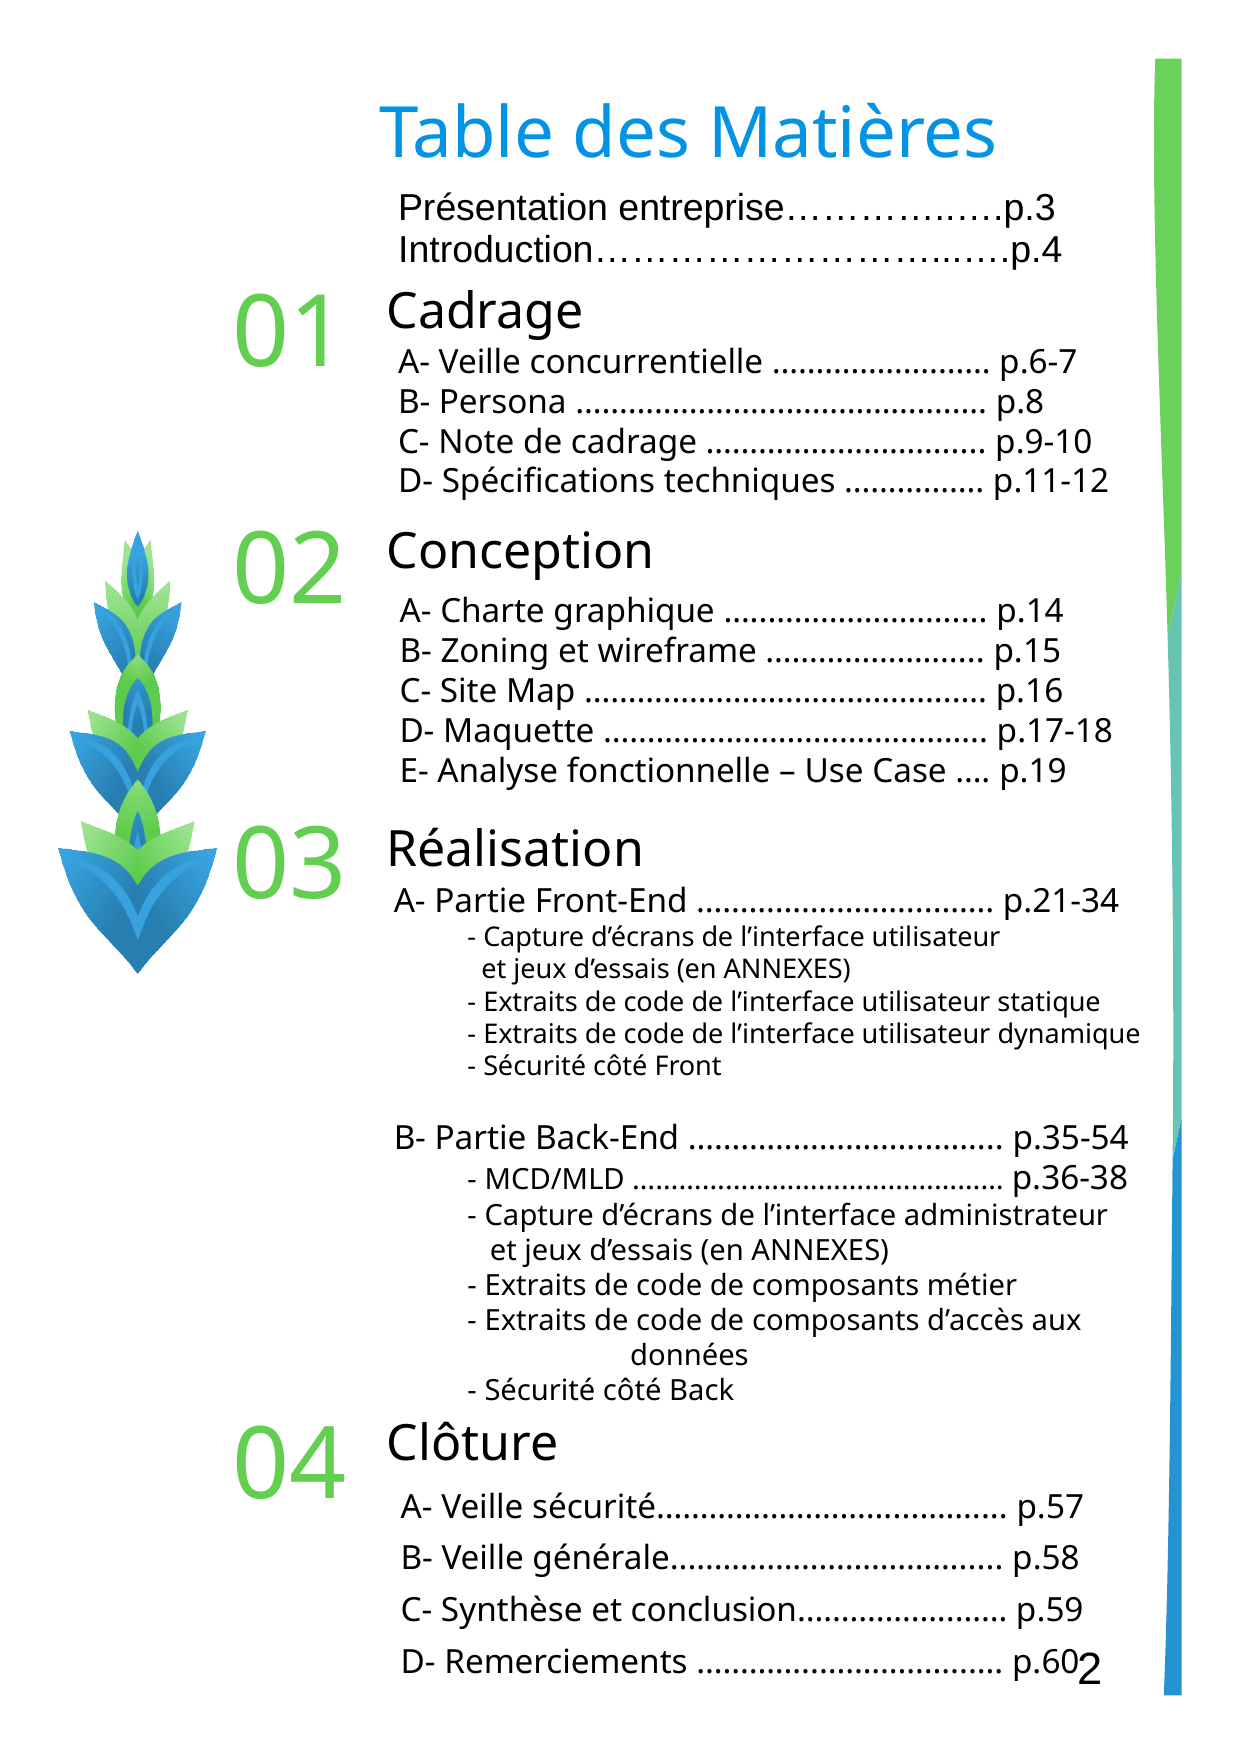

Table des Matières
Présentation entreprise…………..….p.3
Introduction………………………...….p.4
01
Cadrage
A- Veille concurrentielle ……………….…… p.6-7
B- Persona …………………...……………….…. p.8
C- Note de cadrage ………………………..... p.9-10
D- Spécifications techniques ……………. p.11-12
02
Conception
A- Charte graphique …..….……………...... p.14
B- Zoning et wireframe ………………….... p.15
C- Site Map …………………………………...…. p.16
D- Maquette …………………………………….. p.17-18
E- Analyse fonctionnelle – Use Case …. p.19
03
Réalisation
A- Partie Front-End ……………………...……. p.21-34
	- Capture d’écrans de l’interface utilisateur
	 et jeux d’essais (en ANNEXES)
	- Extraits de code de l’interface utilisateur statique
	- Extraits de code de l’interface utilisateur dynamique
	- Sécurité côté Front
B- Partie Back-End ……………………...……... p.35-54
	- MCD/MLD …………...…………………………… p.36-38
	- Capture d’écrans de l’interface administrateur
	 et jeux d’essais (en ANNEXES)
	- Extraits de code de composants métier
	- Extraits de code de composants d’accès aux 				 données
	- Sécurité côté Back
04
Clôture
A- Veille sécurité………………………...…….... p.57
B- Veille générale..…………………………...... p.58
C- Synthèse et conclusion.……………..…… p.59
D- Remerciements …………..……………..…. p.60